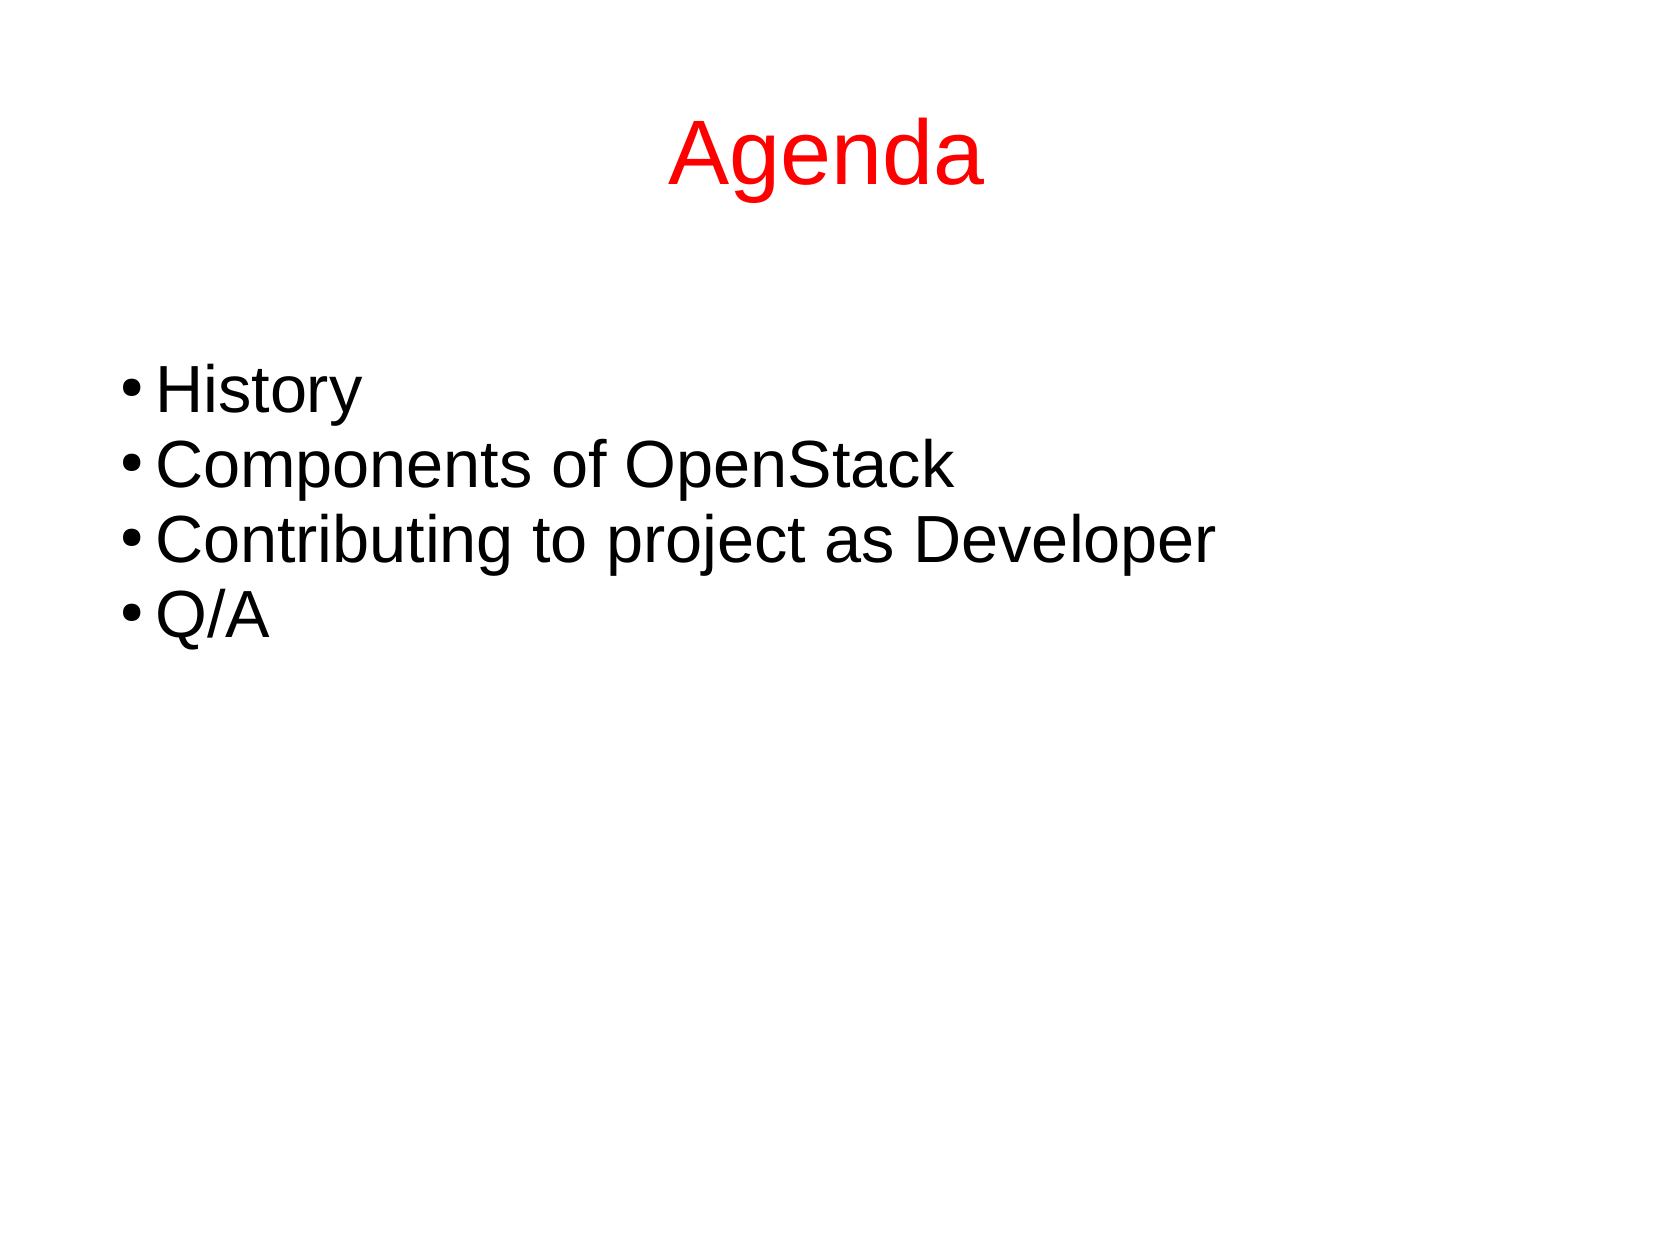

# Agenda
History
Components of OpenStack
Contributing to project as Developer
Q/A